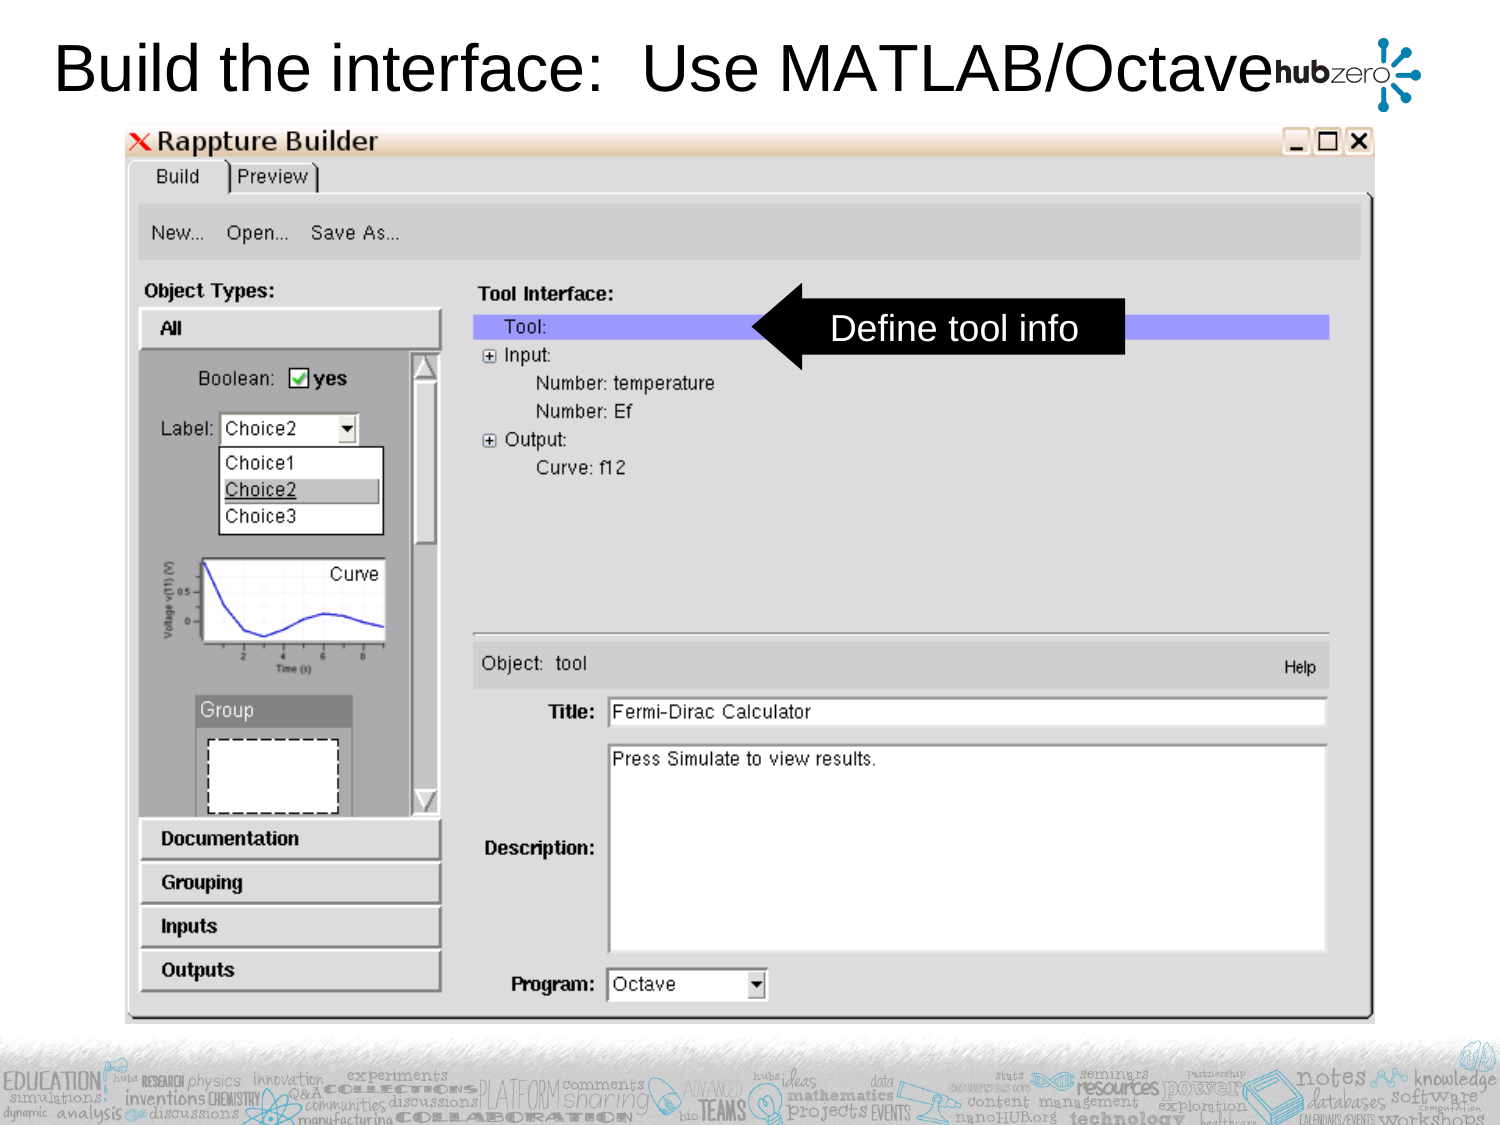

Build the interface: Use MATLAB/Octave
Define tool info